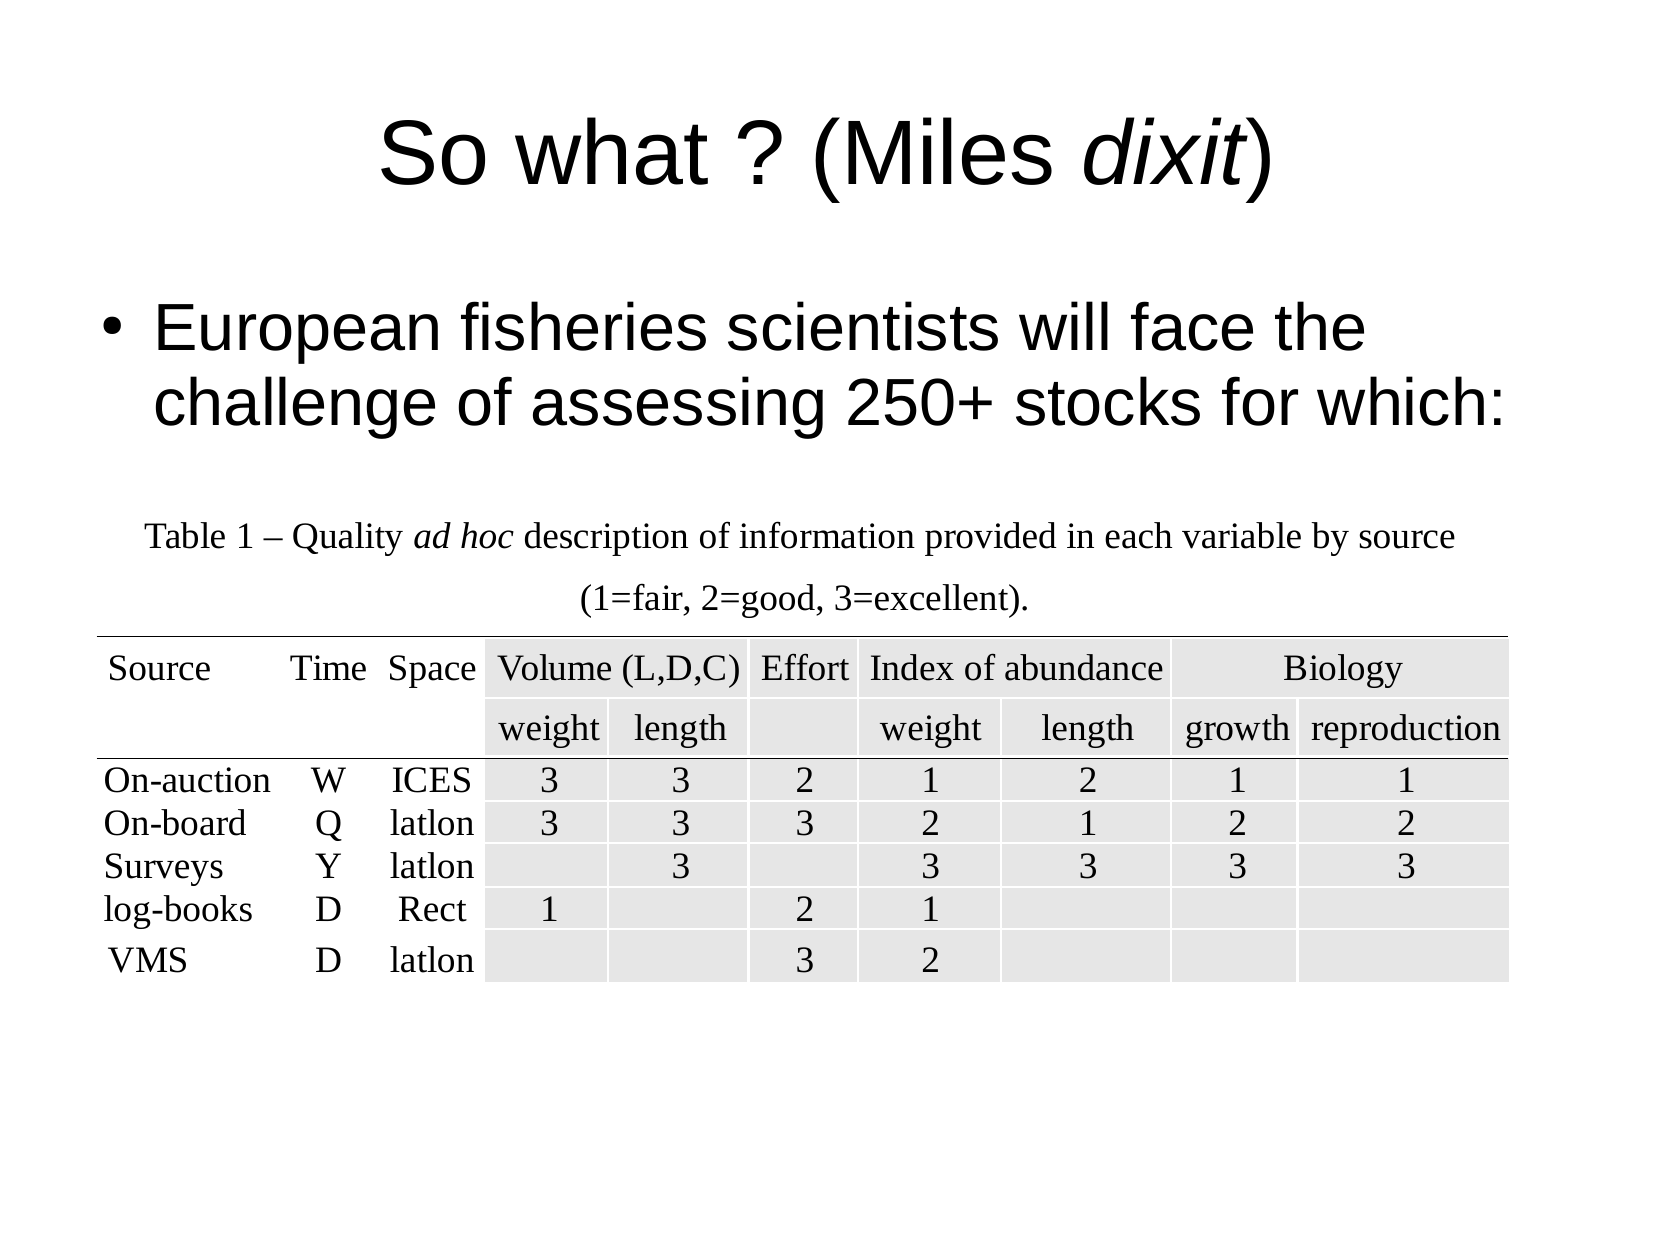

# So what ? (Miles dixit)
European fisheries scientists will face the challenge of assessing 250+ stocks for which: